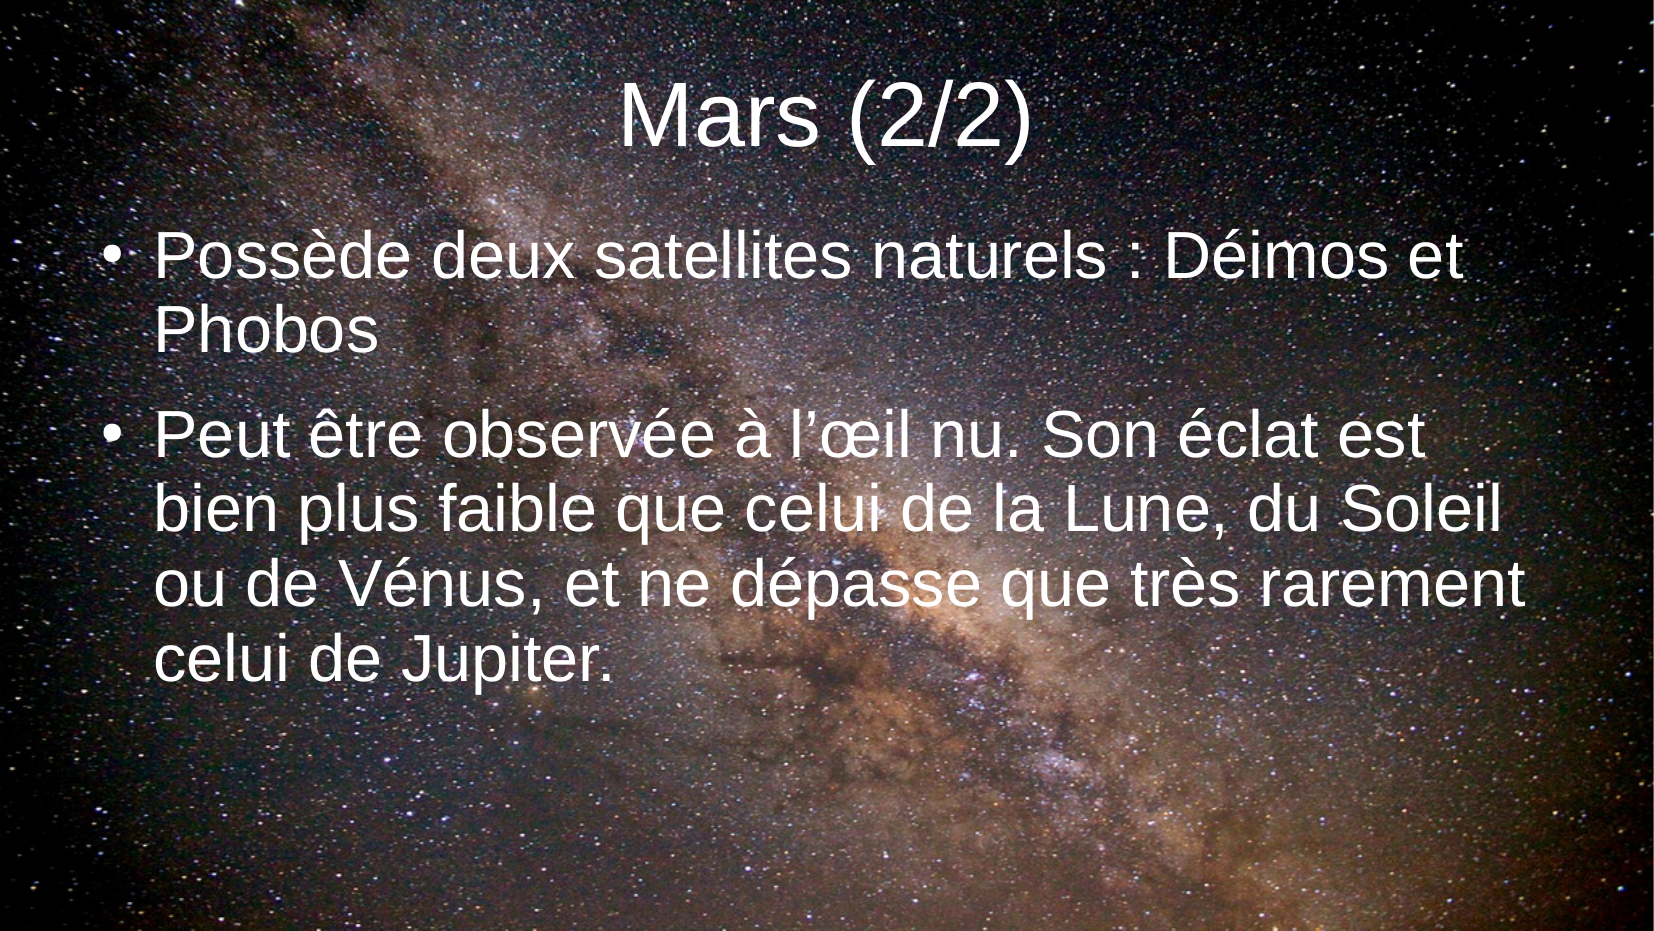

# Mars (2/2)
Possède deux satellites naturels : Déimos et Phobos
Peut être observée à l’œil nu. Son éclat est bien plus faible que celui de la Lune, du Soleil ou de Vénus, et ne dépasse que très rarement celui de Jupiter.